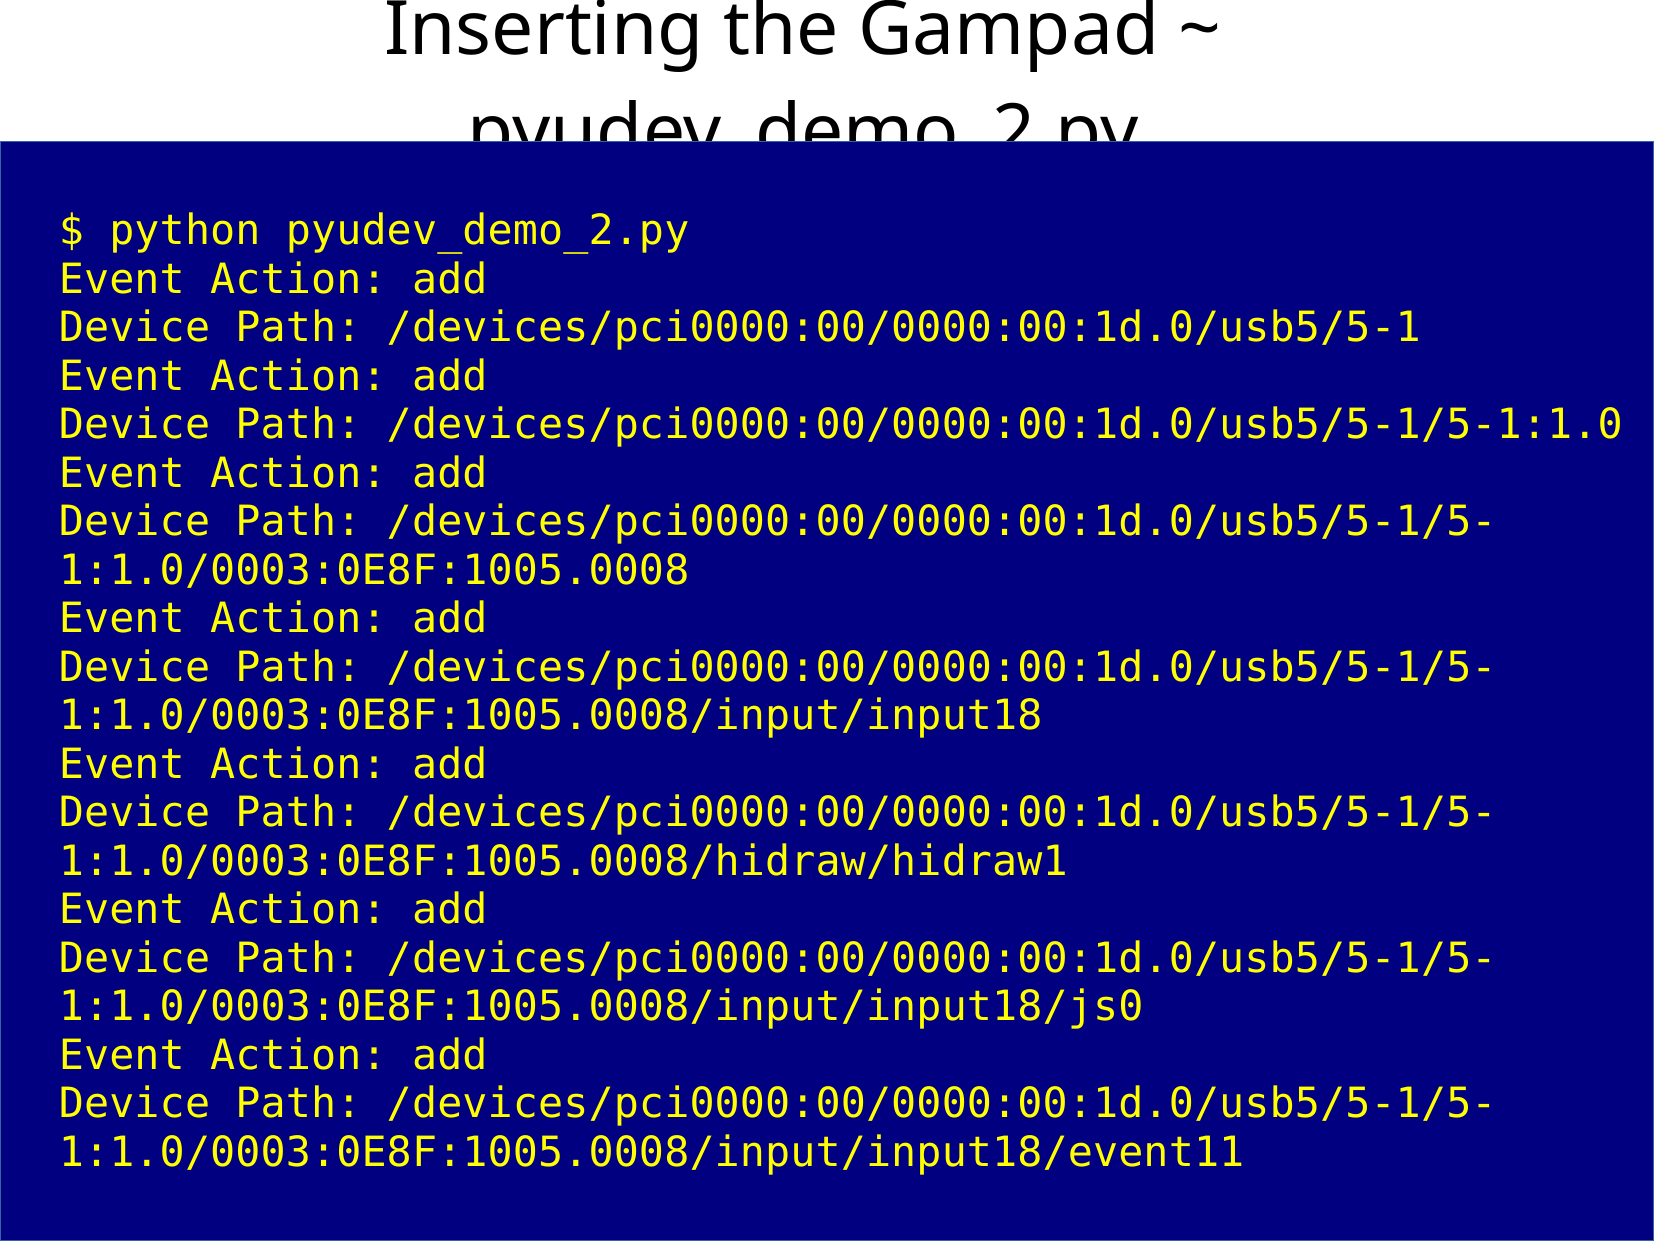

# Inserting the Gampad ~ pyudev_demo_2.py
$ python pyudev_demo_2.py
Event Action: add
Device Path: /devices/pci0000:00/0000:00:1d.0/usb5/5-1
Event Action: add
Device Path: /devices/pci0000:00/0000:00:1d.0/usb5/5-1/5-1:1.0
Event Action: add
Device Path: /devices/pci0000:00/0000:00:1d.0/usb5/5-1/5-1:1.0/0003:0E8F:1005.0008
Event Action: add
Device Path: /devices/pci0000:00/0000:00:1d.0/usb5/5-1/5-1:1.0/0003:0E8F:1005.0008/input/input18
Event Action: add
Device Path: /devices/pci0000:00/0000:00:1d.0/usb5/5-1/5-1:1.0/0003:0E8F:1005.0008/hidraw/hidraw1
Event Action: add
Device Path: /devices/pci0000:00/0000:00:1d.0/usb5/5-1/5-1:1.0/0003:0E8F:1005.0008/input/input18/js0
Event Action: add
Device Path: /devices/pci0000:00/0000:00:1d.0/usb5/5-1/5-1:1.0/0003:0E8F:1005.0008/input/input18/event11